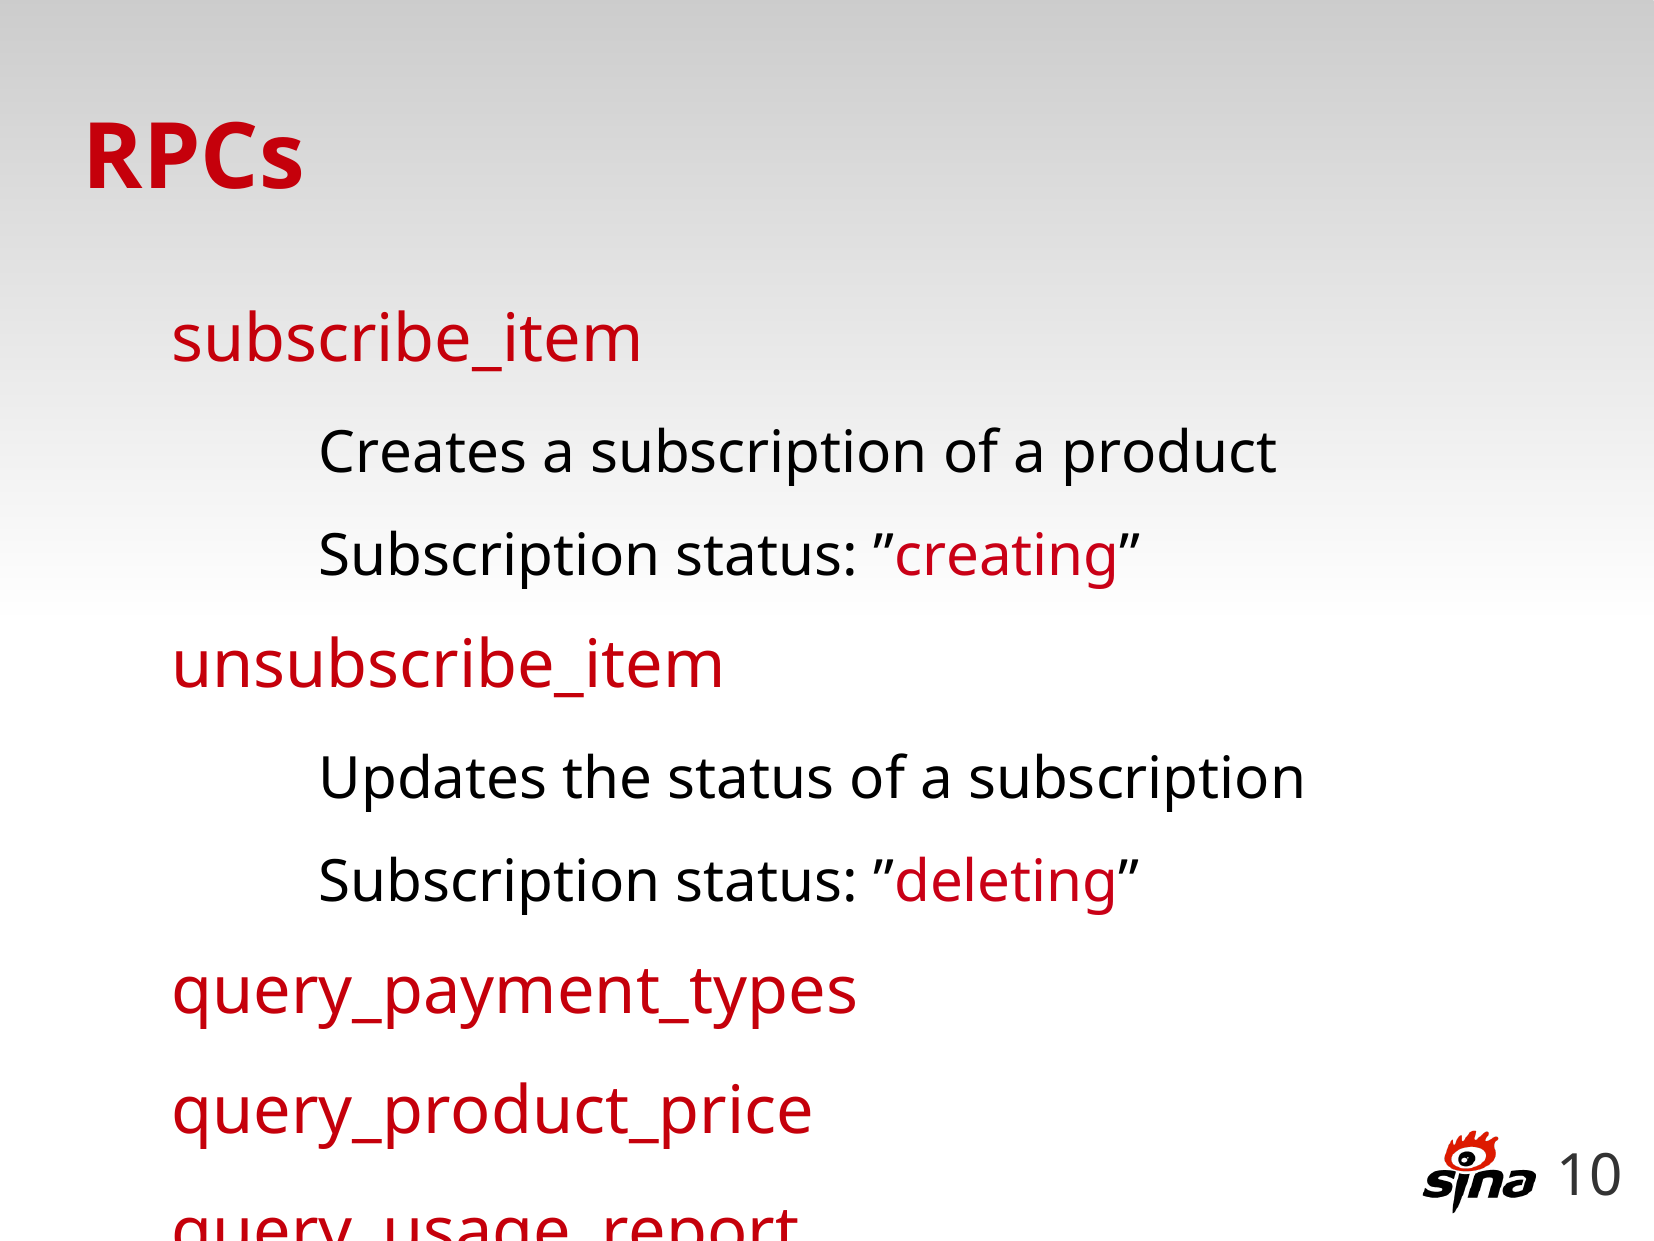

# RPCs
subscribe_item
Creates a subscription of a product
Subscription status: ”creating”
unsubscribe_item
Updates the status of a subscription
Subscription status: ”deleting”
query_payment_types
query_product_price
query_usage_report
10